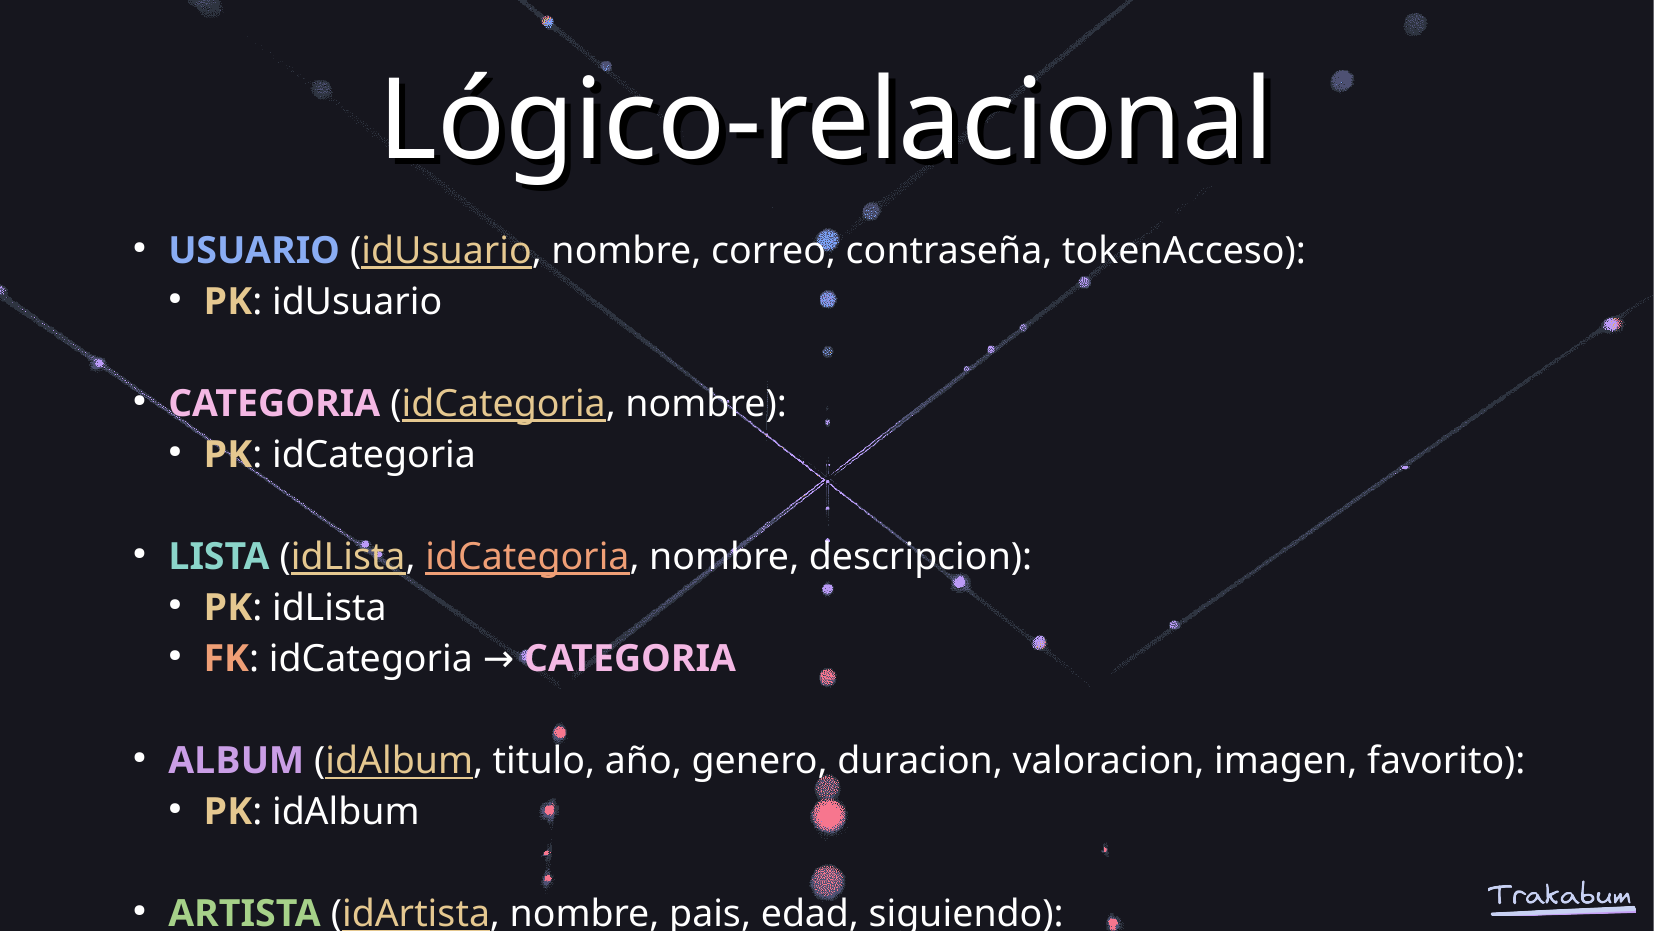

# Lógico-relacional
USUARIO (idUsuario, nombre, correo, contraseña, tokenAcceso):
PK: idUsuario
CATEGORIA (idCategoria, nombre):
PK: idCategoria
LISTA (idLista, idCategoria, nombre, descripcion):
PK: idLista
FK: idCategoria → CATEGORIA
ALBUM (idAlbum, titulo, año, genero, duracion, valoracion, imagen, favorito):
PK: idAlbum
ARTISTA (idArtista, nombre, pais, edad, siguiendo):
PK: idArtista
CANCION (idCancion, idAlbum, titulo, genero, duracion):
PK: idCancion